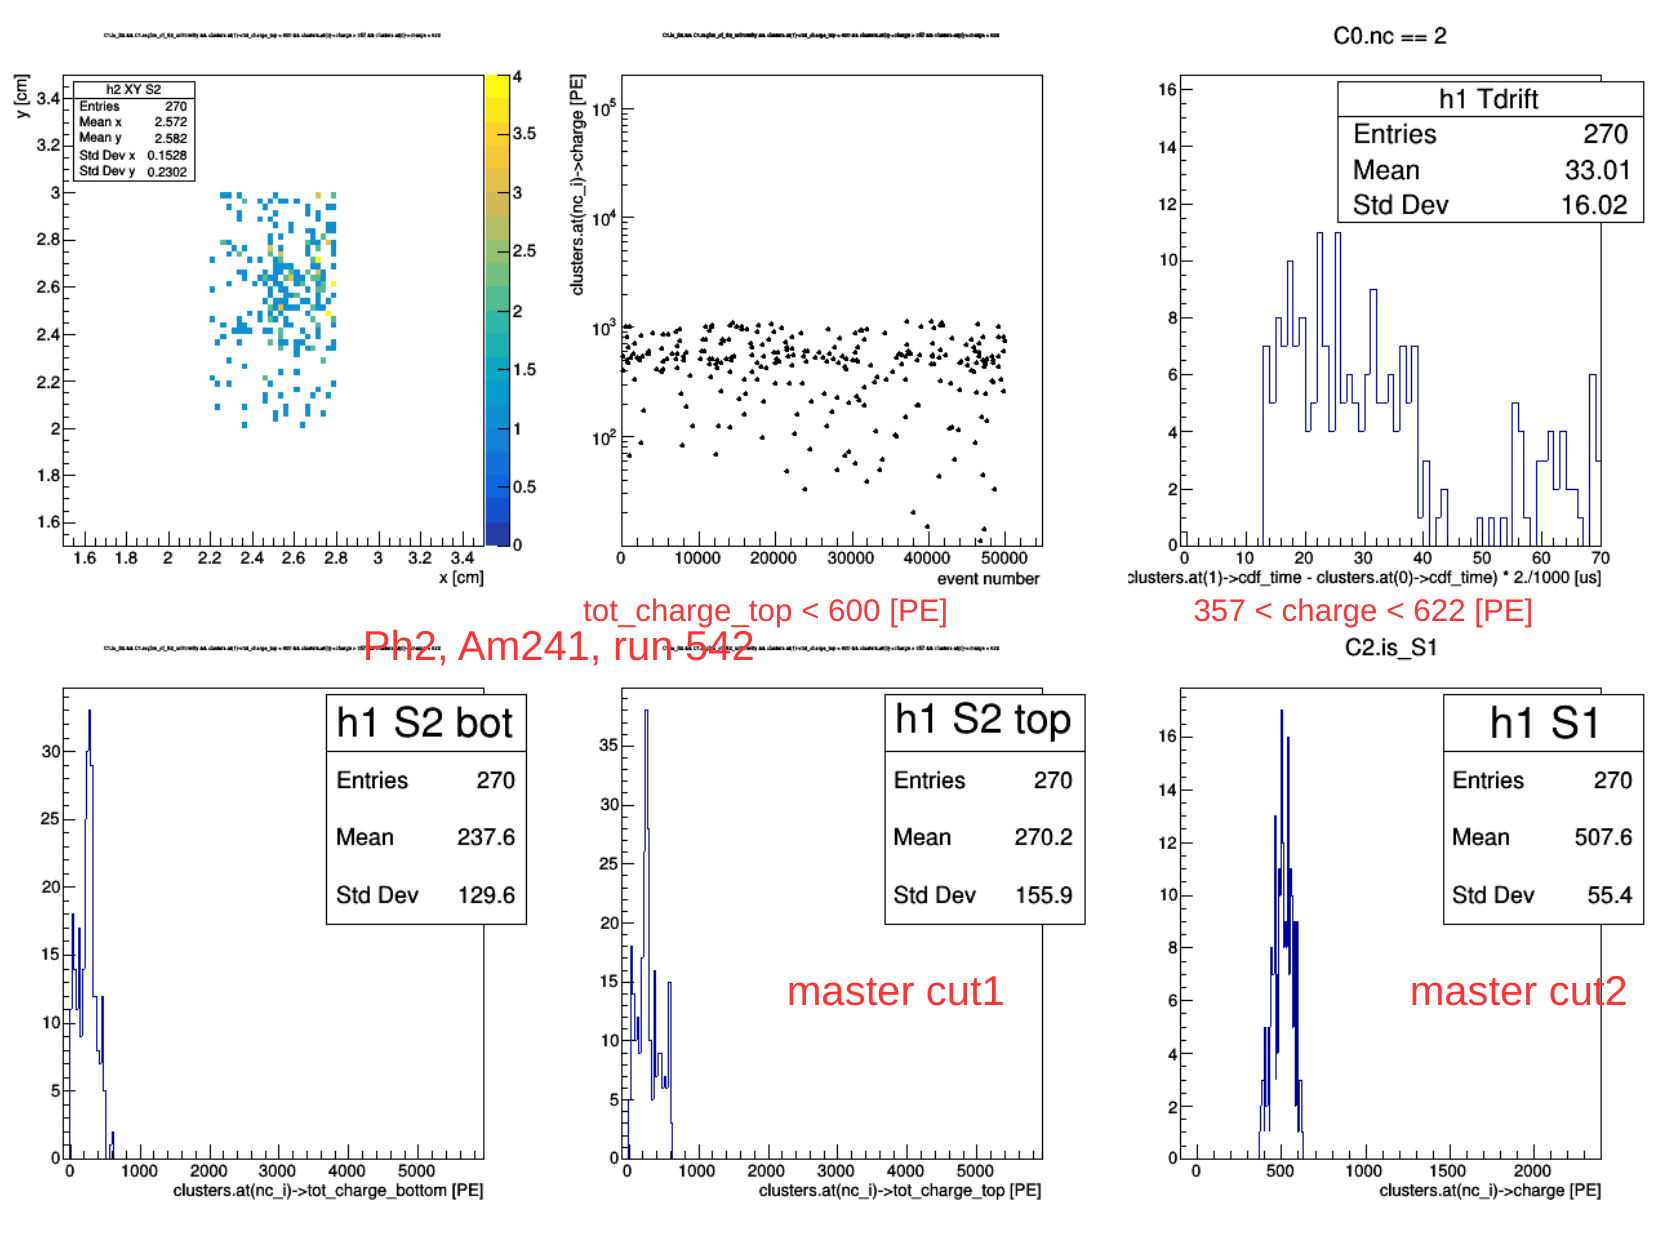

357 < charge < 622 [PE]
tot_charge_top < 600 [PE]
Ph2, Am241, run 542
master cut1
master cut2